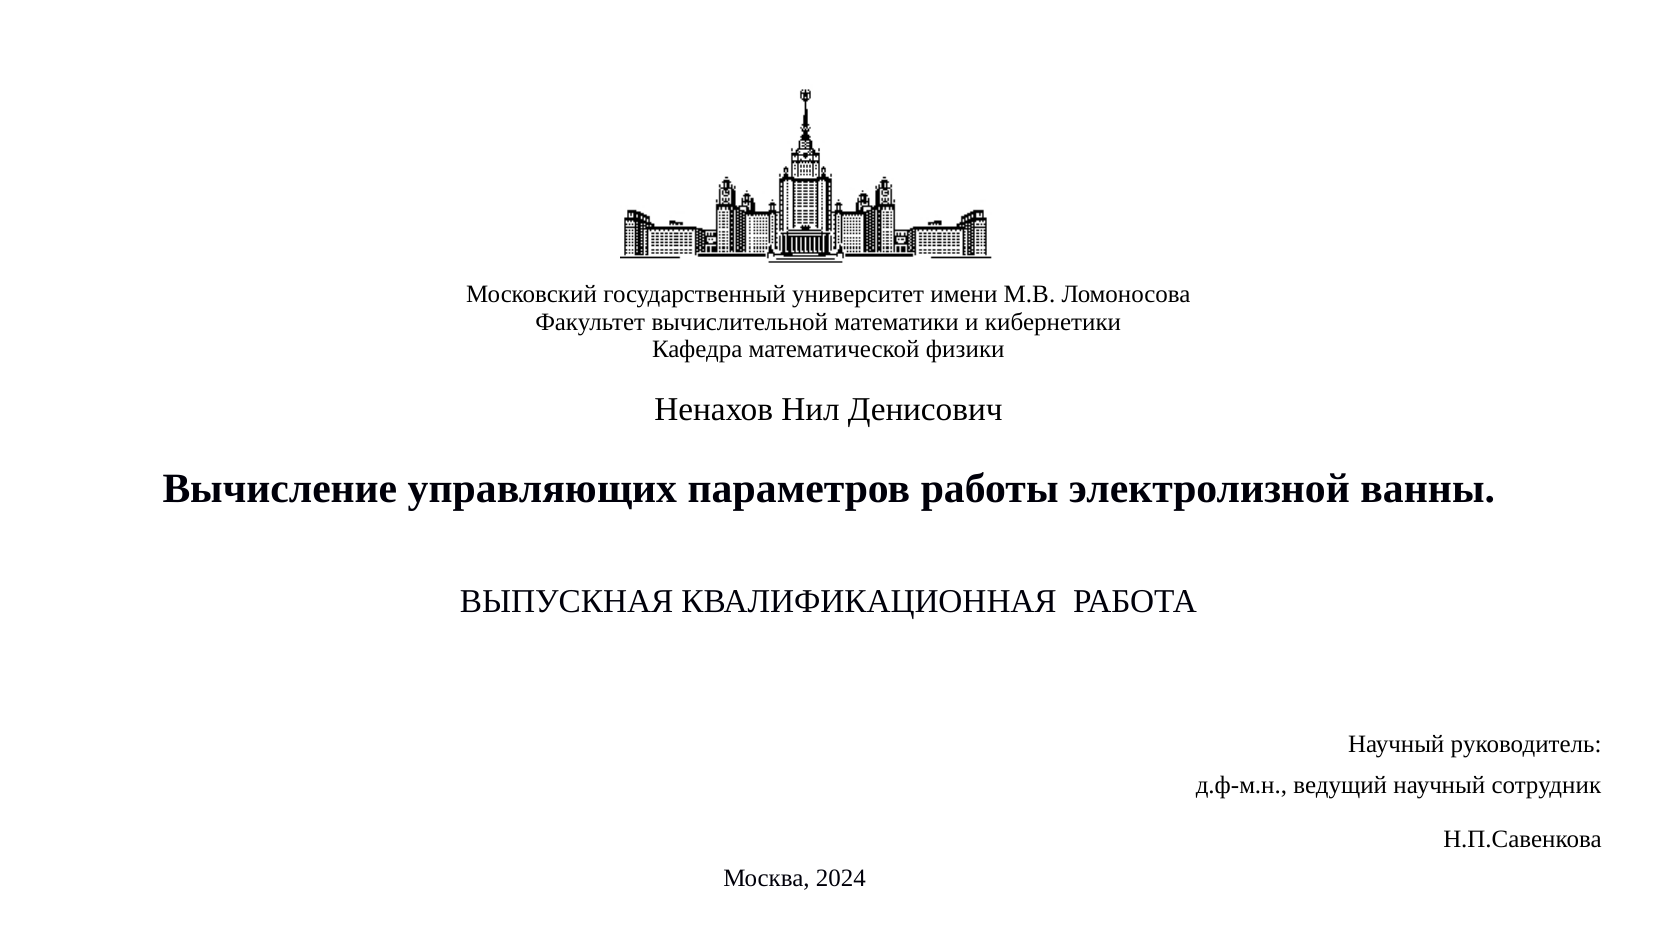

Московский государственный университет имени М.В. Ломоносова
Факультет вычислительной математики и кибернетики
Кафедра математической физики
Ненахов Нил Денисович
Вычисление управляющих параметров работы электролизной ванны.
ВЫПУСКНАЯ КВАЛИФИКАЦИОННАЯ РАБОТА
Научный руководитель:
д.ф-м.н., ведущий научный сотрудник
Н.П.Савенкова
Москва, 2024